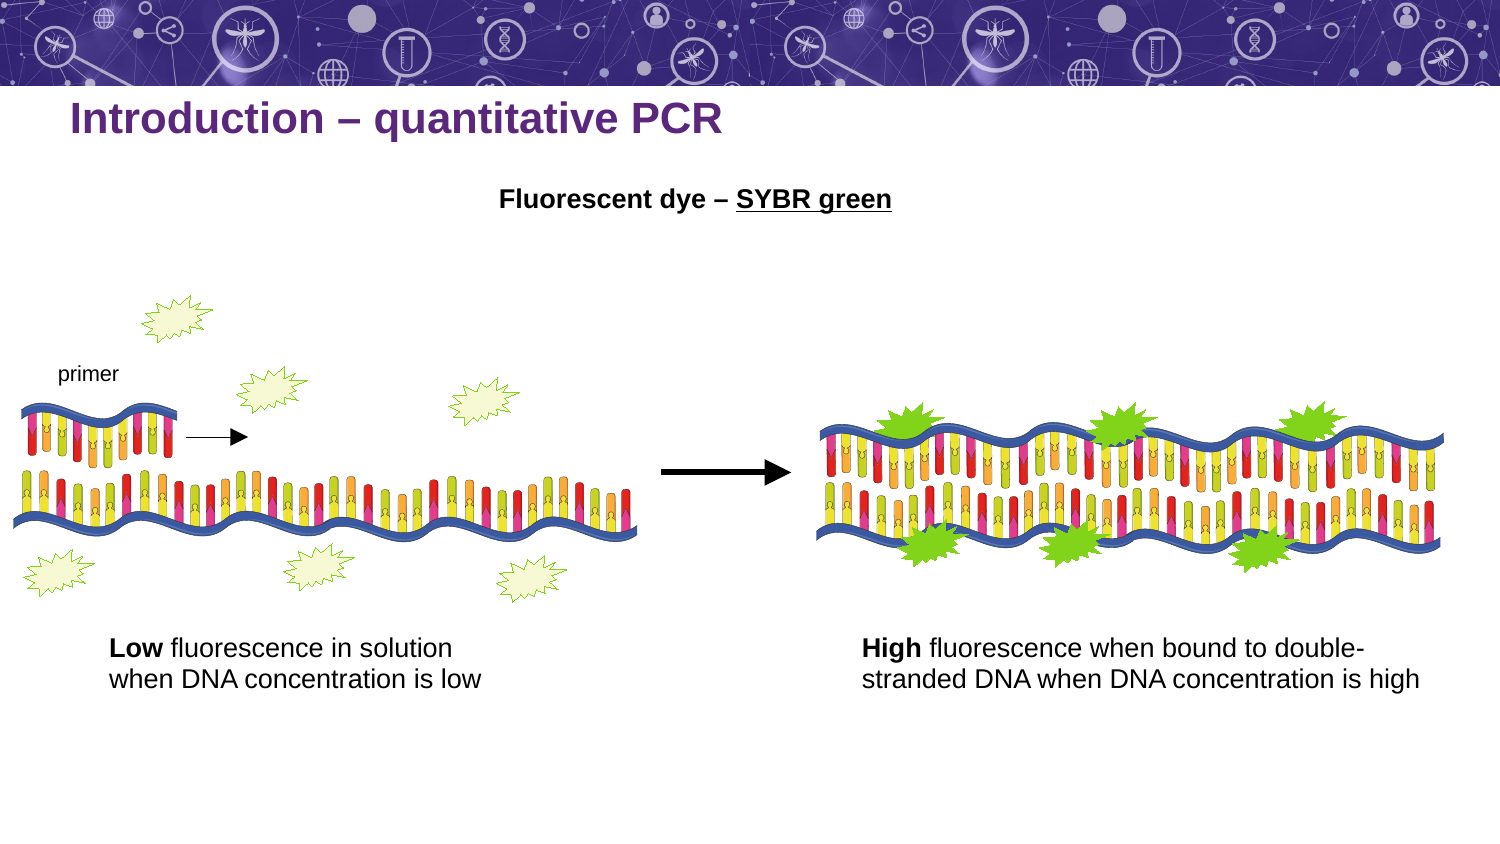

# Introduction – quantitative PCR
Fluorescent dye – SYBR green
primer
Low fluorescence in solution when DNA concentration is low
High fluorescence when bound to double-stranded DNA when DNA concentration is high